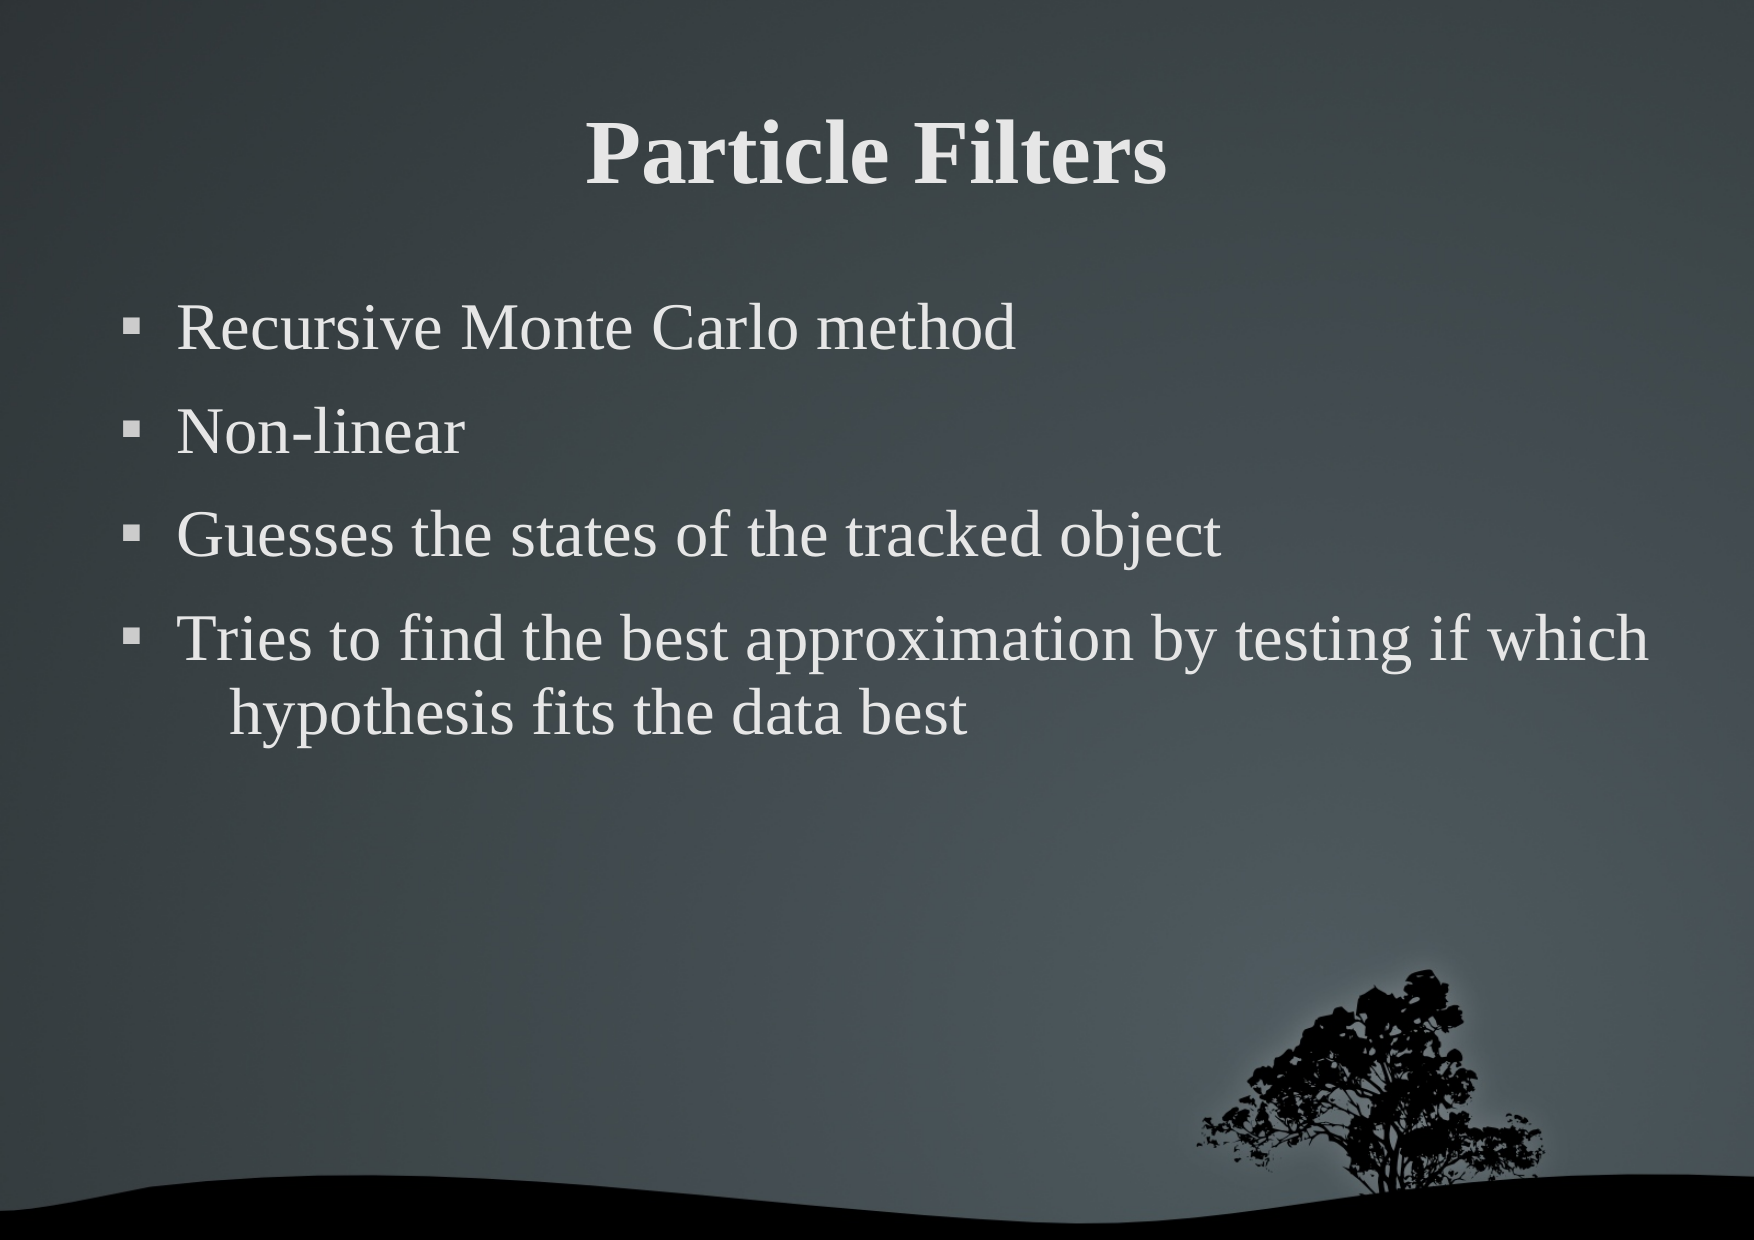

# Particle Filters
Recursive Monte Carlo method
Non-linear
Guesses the states of the tracked object
Tries to find the best approximation by testing if which hypothesis fits the data best